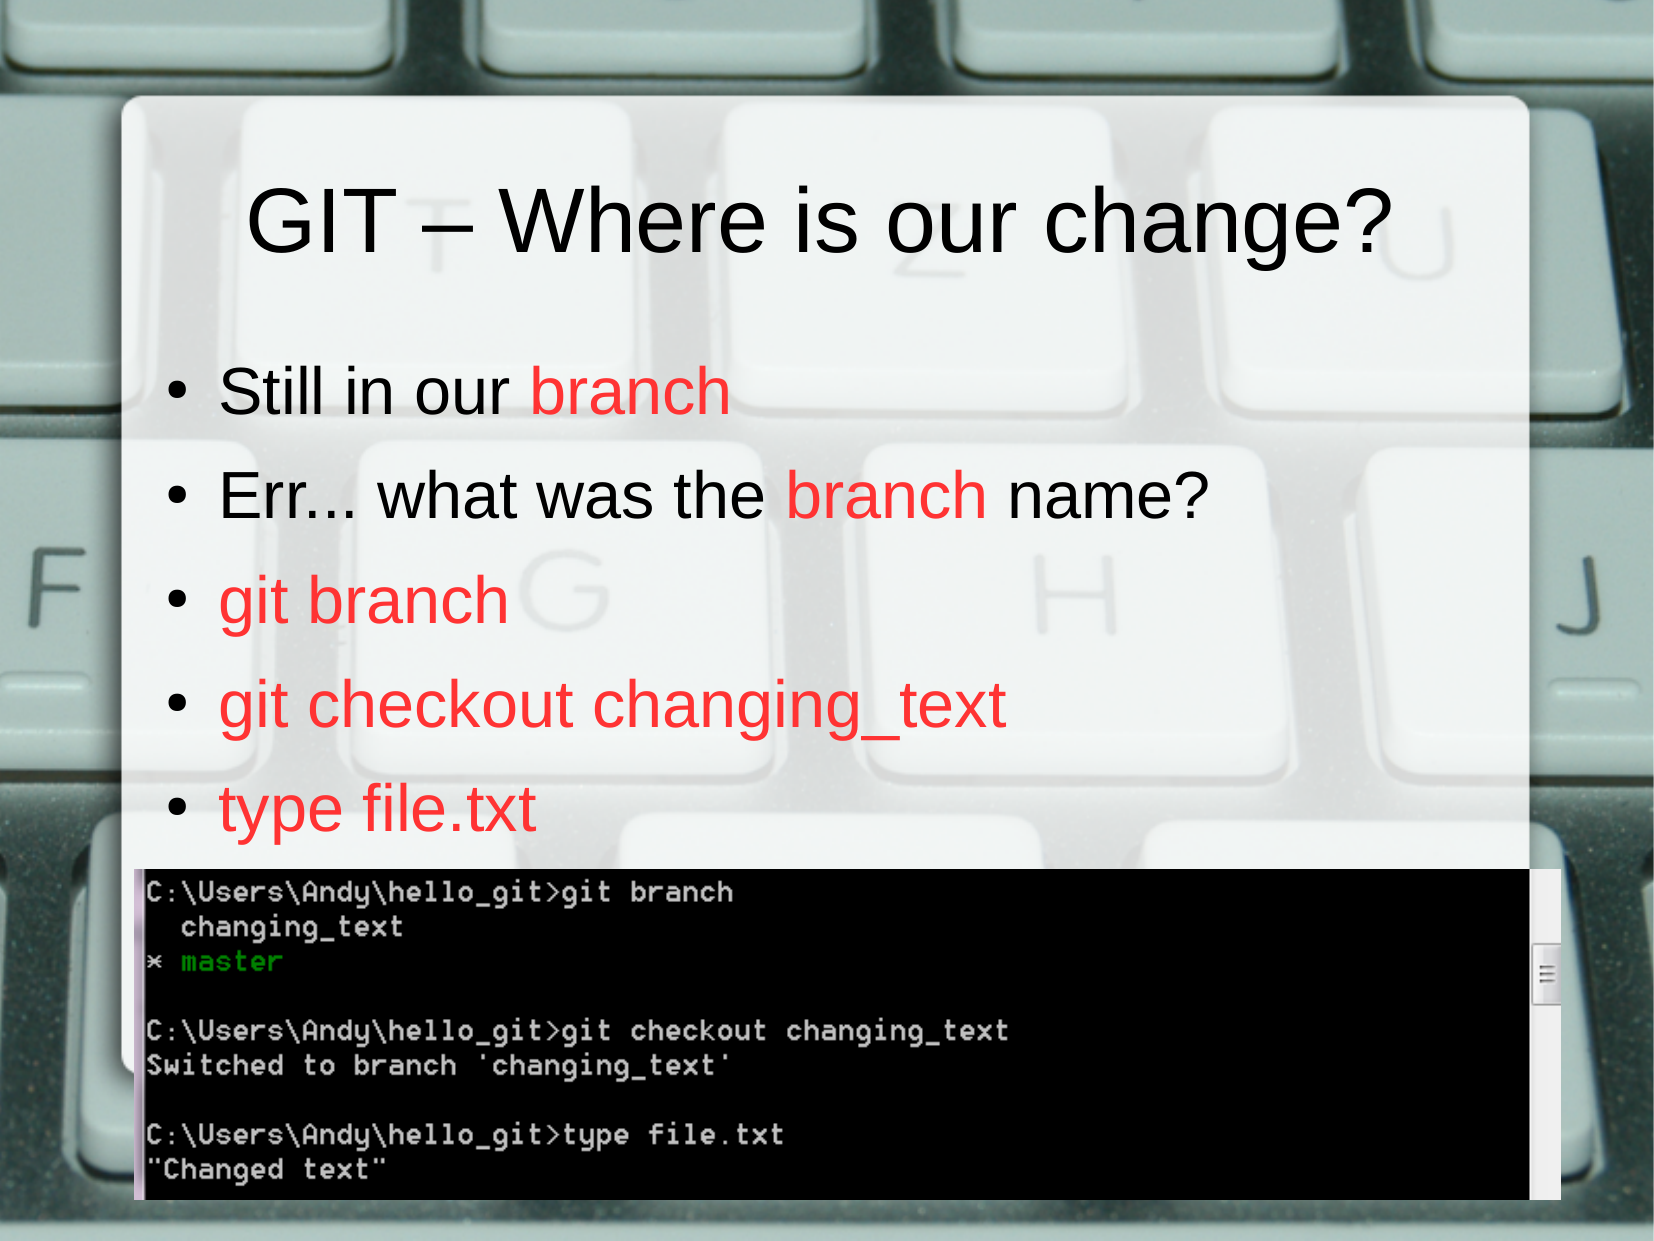

# GIT – Where is our change?
Still in our branch
Err... what was the branch name?
git branch
git checkout changing_text
type file.txt